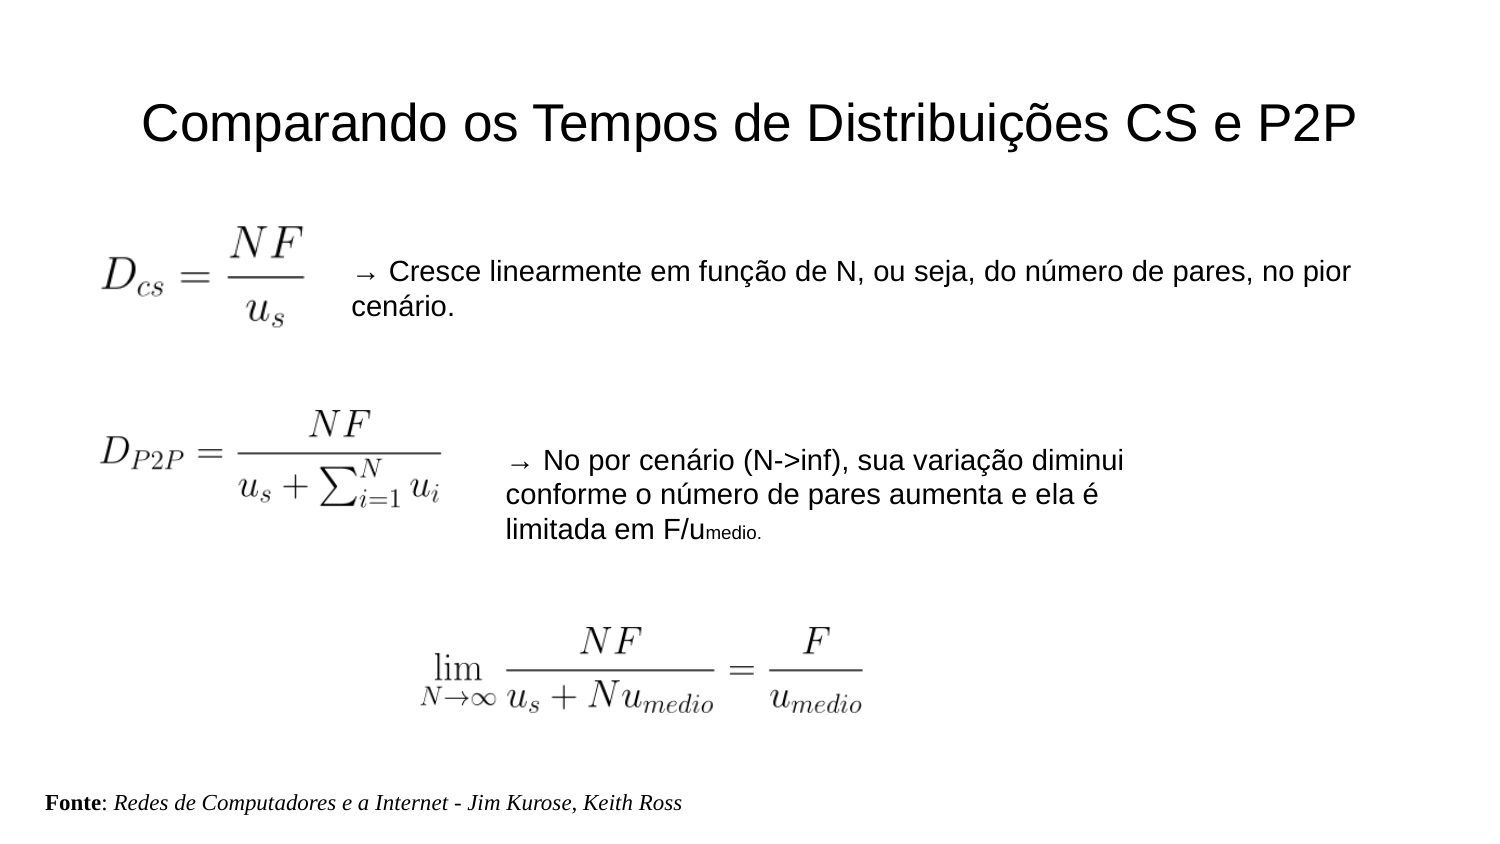

# Comparando os Tempos de Distribuições CS e P2P
→ Cresce linearmente em função de N, ou seja, do número de pares, no pior cenário.
→ No por cenário (N->inf), sua variação diminui conforme o número de pares aumenta e ela é limitada em F/umedio.
Fonte: Redes de Computadores e a Internet - Jim Kurose, Keith Ross